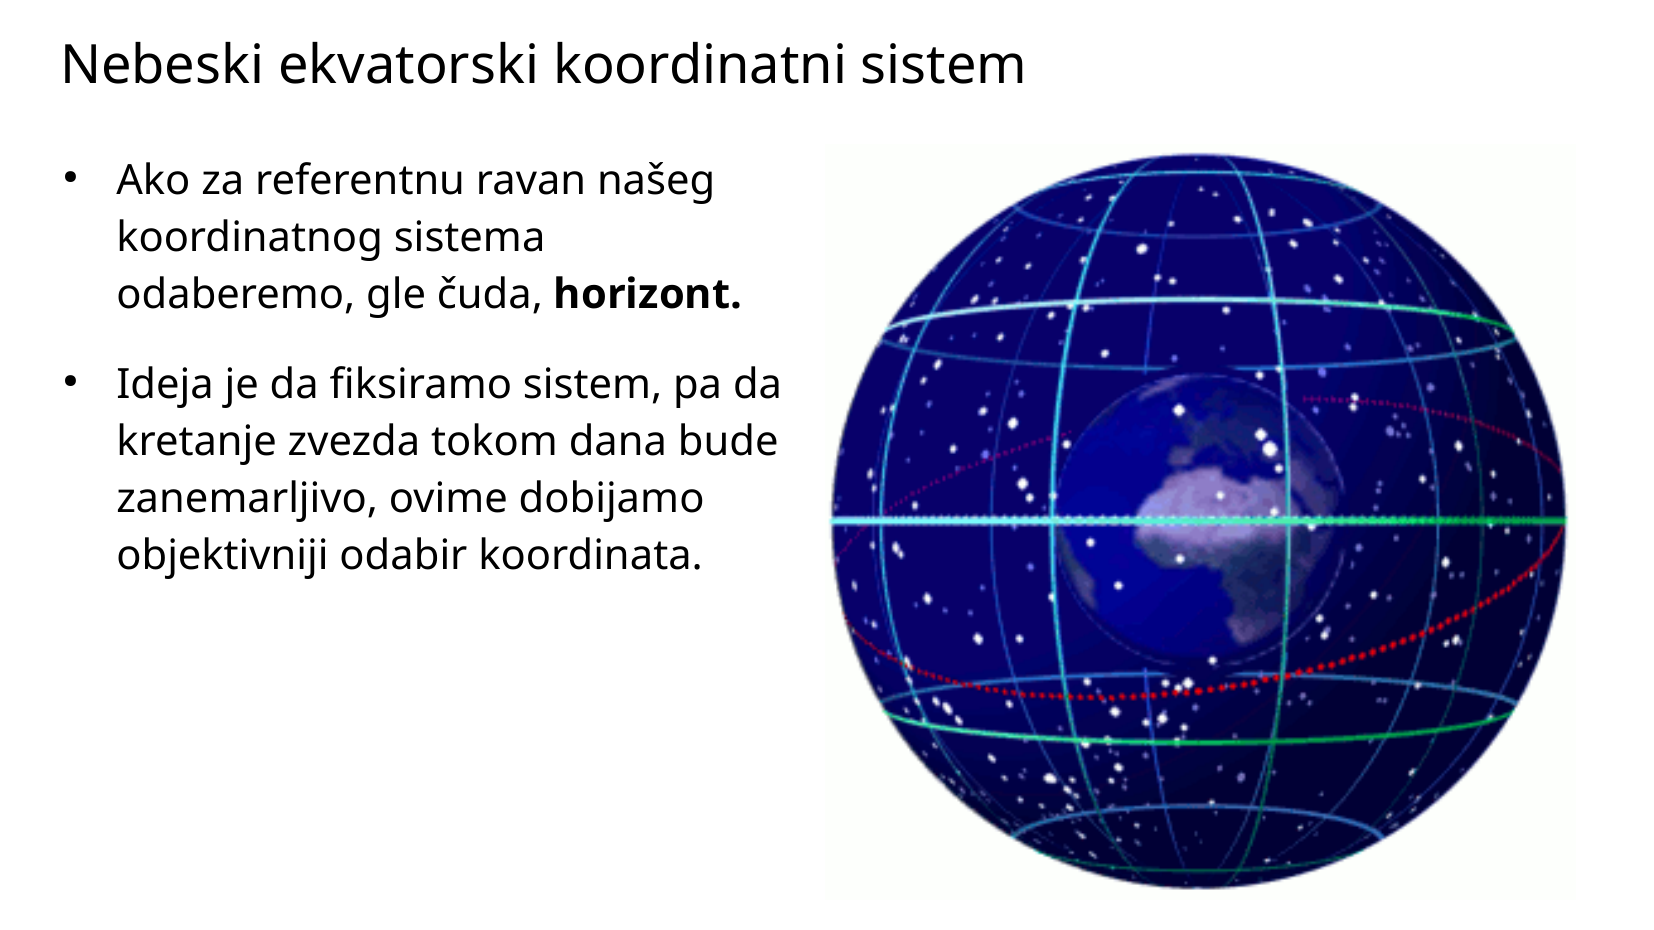

# Nebeski ekvatorski koordinatni sistem
Ako za referentnu ravan našeg koordinatnog sistema odaberemo, gle čuda, horizont.
Ideja je da fiksiramo sistem, pa da kretanje zvezda tokom dana bude zanemarljivo, ovime dobijamo objektivniji odabir koordinata.